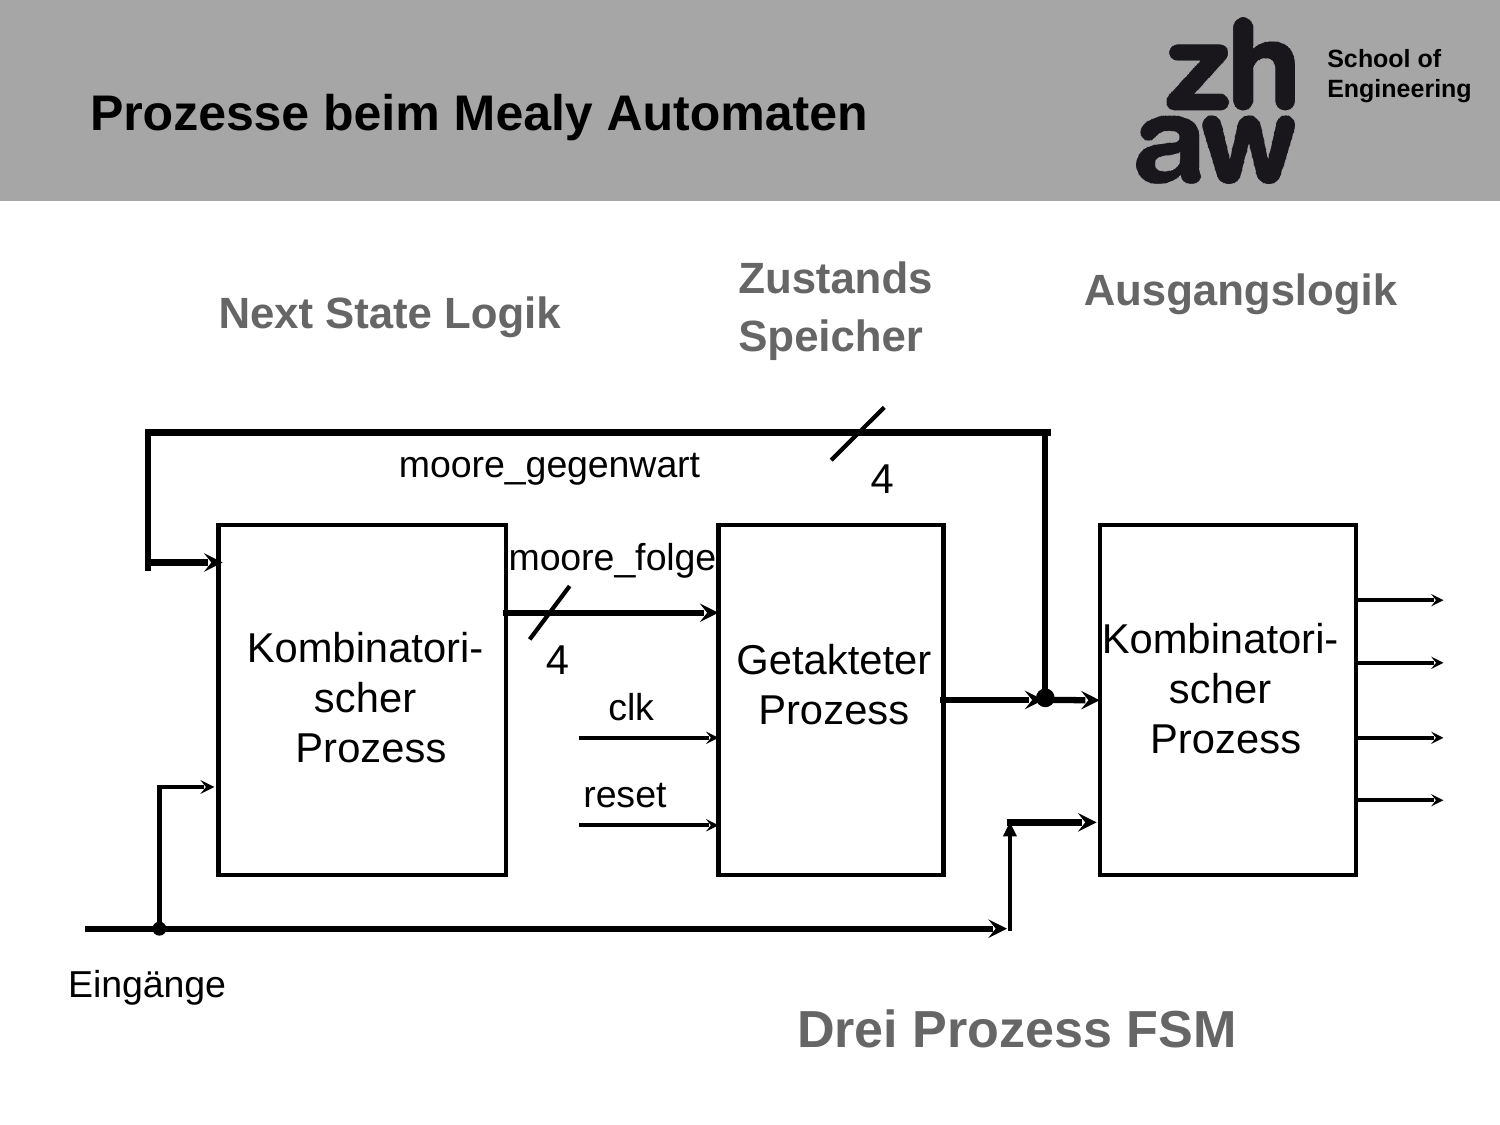

# Prozesse beim Mealy Automaten
Zustands
Speicher
Ausgangslogik
Next State Logik
moore_gegenwart
4
moore_folge
Kombinatori-
scher
 Prozess
Kombinatori-
scher
 Prozess
4
Getakteter
Prozess
clk
reset
Eingänge
Drei Prozess FSM